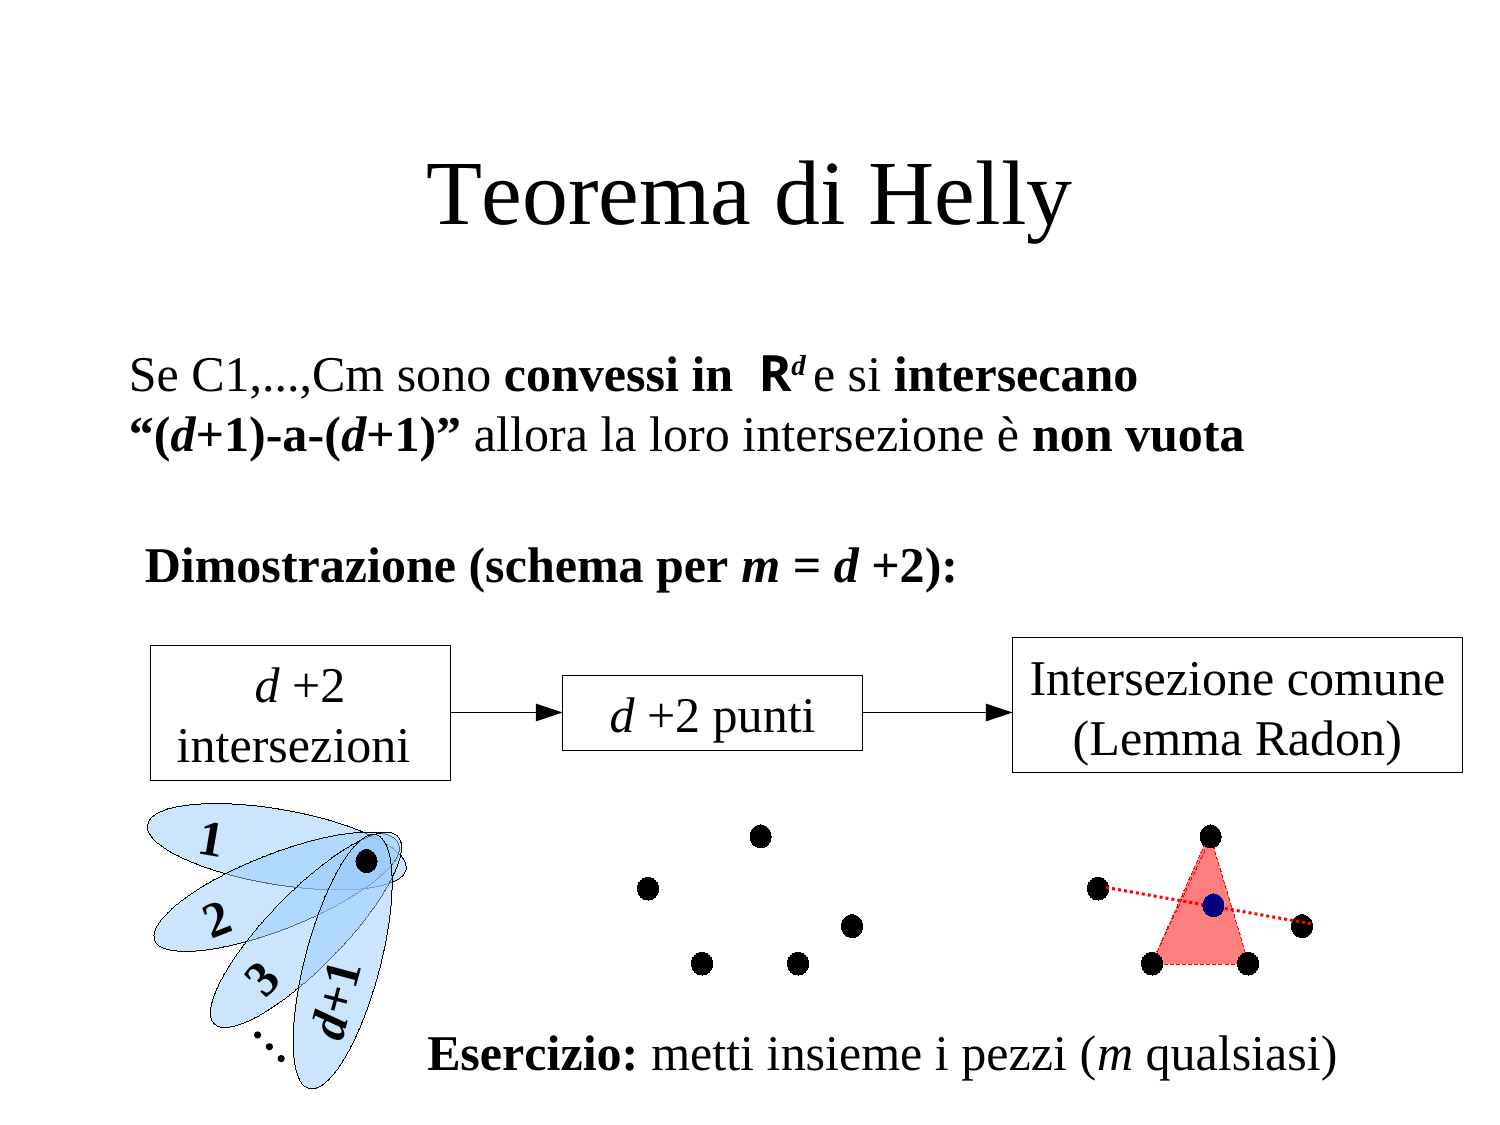

# Teorema di Helly
Se C1,...,Cm sono convessi in Rd e si intersecano “(d+1)-a-(d+1)” allora la loro intersezione è non vuota
Dimostrazione (schema per m = d +2):
Intersezione comune
(Lemma Radon)
d +2 intersezioni
d +2 punti
1
2
3
d+1
⋱
Esercizio: metti insieme i pezzi (m qualsiasi)